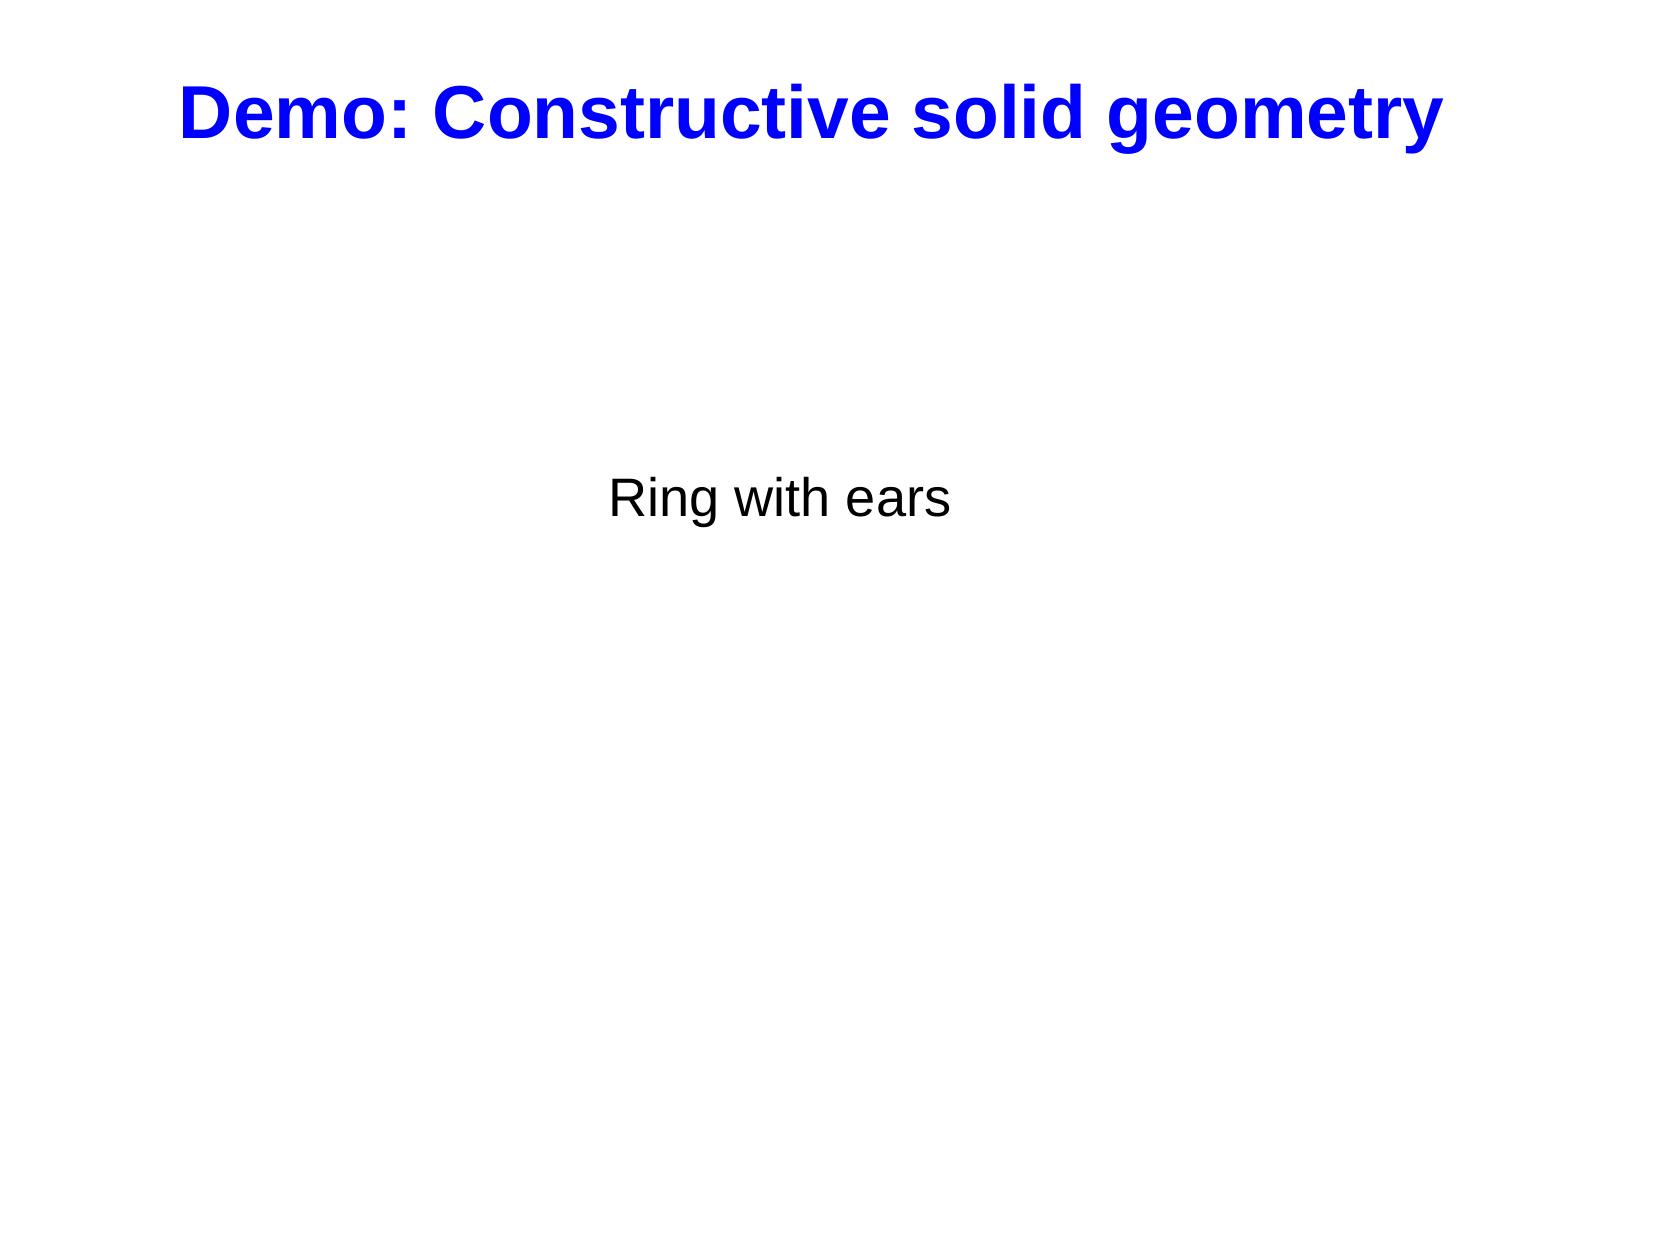

Demo: Constructive solid geometry
# Ring with ears